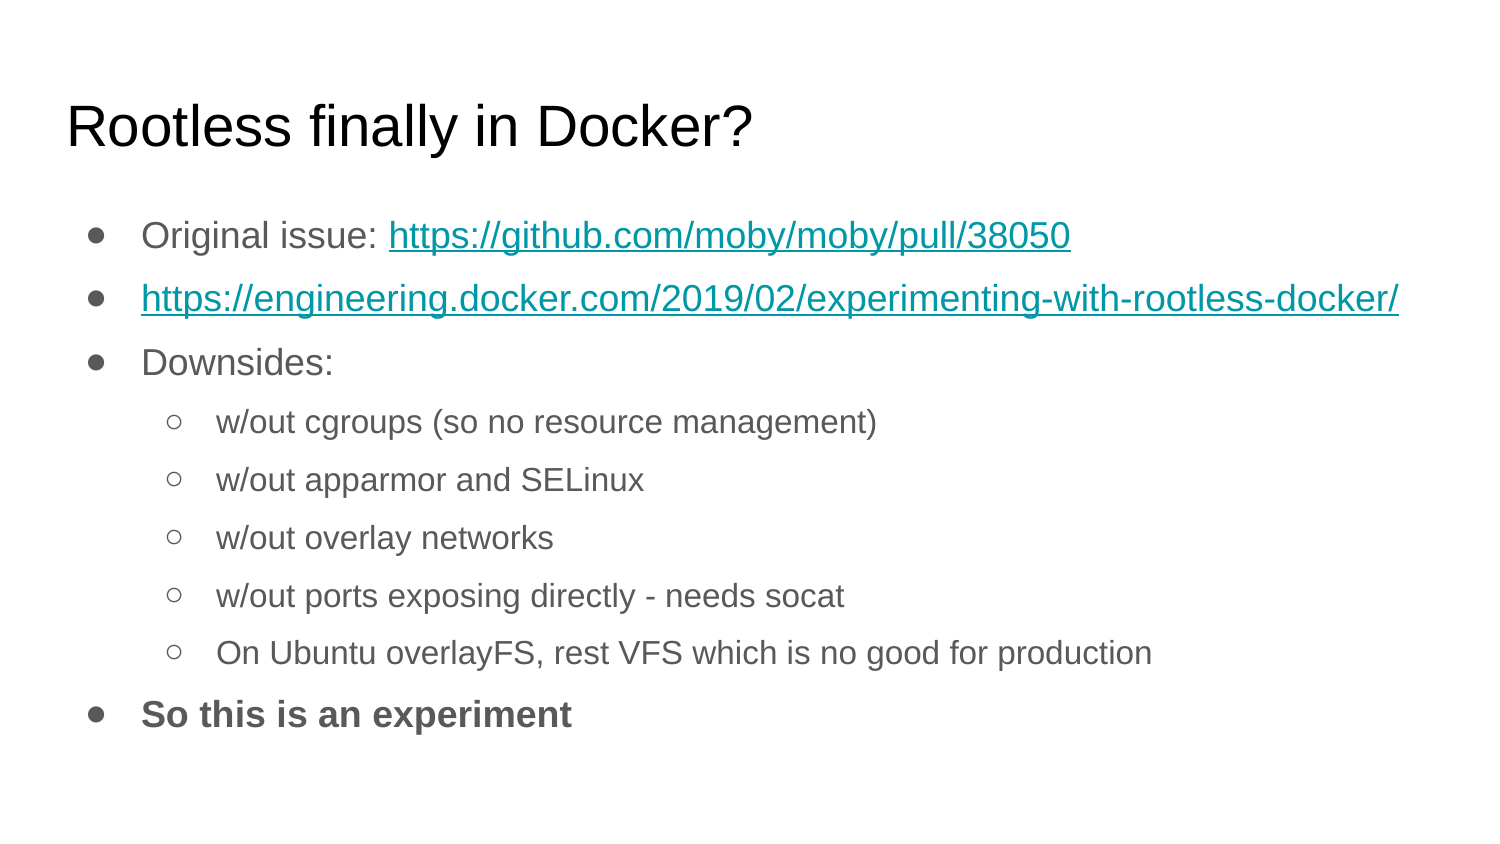

# Rootless finally in Docker?
Original issue: https://github.com/moby/moby/pull/38050
https://engineering.docker.com/2019/02/experimenting-with-rootless-docker/
Downsides:
w/out cgroups (so no resource management)
w/out apparmor and SELinux
w/out overlay networks
w/out ports exposing directly - needs socat
On Ubuntu overlayFS, rest VFS which is no good for production
So this is an experiment